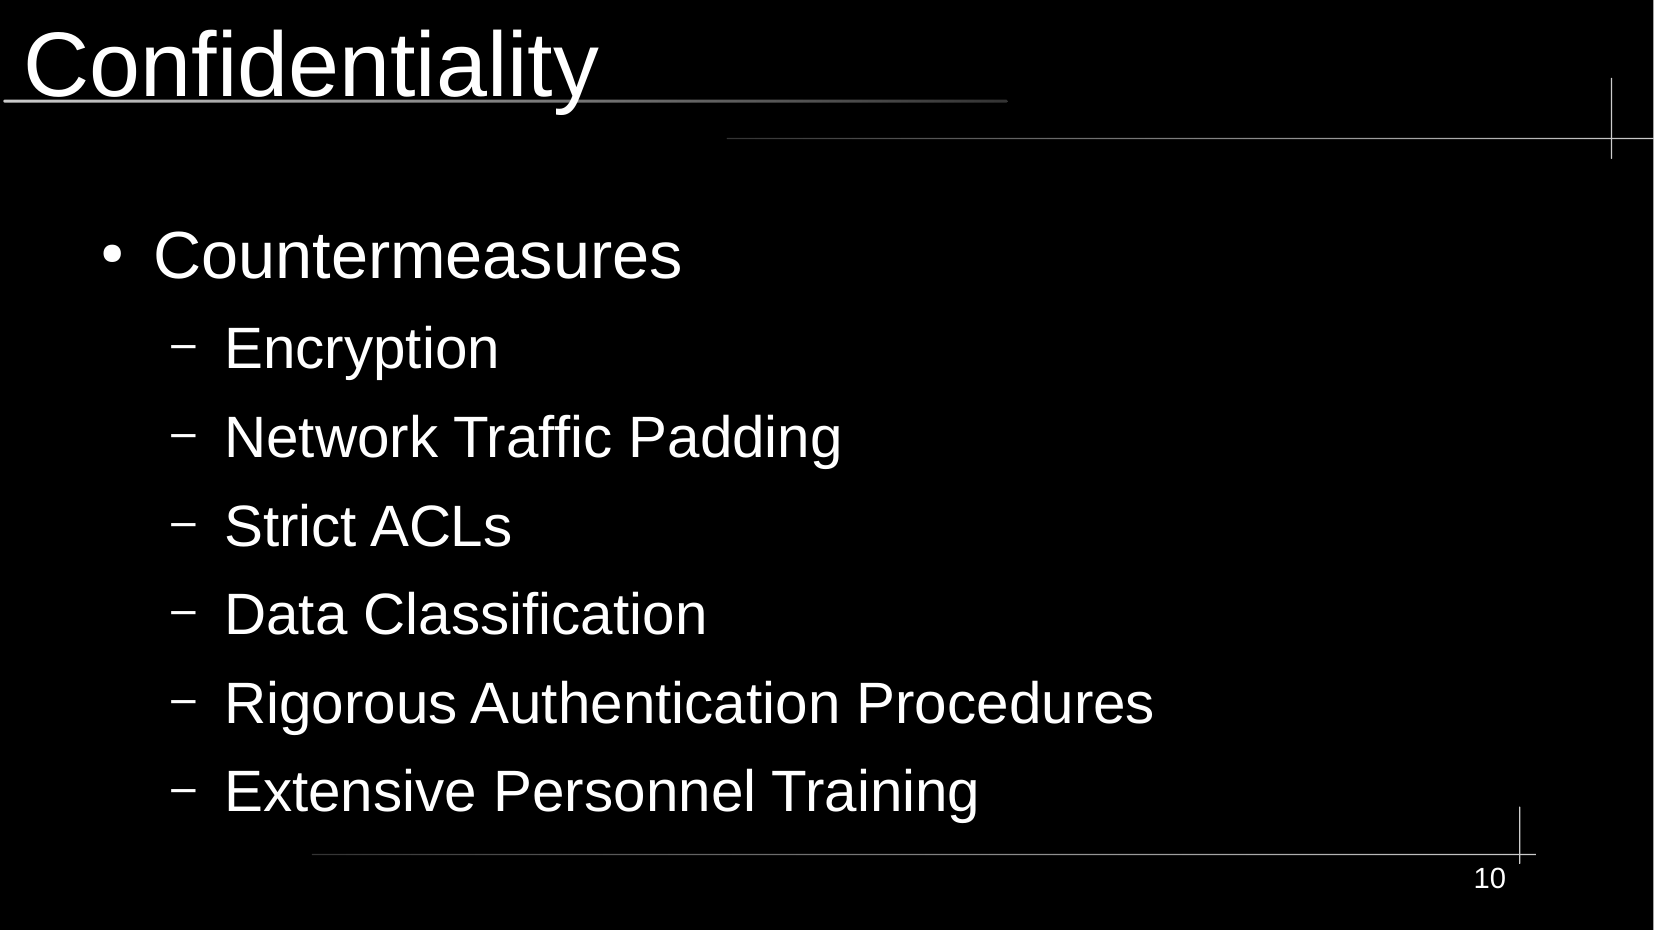

# Confidentiality
Countermeasures
Encryption
Network Traffic Padding
Strict ACLs
Data Classification
Rigorous Authentication Procedures
Extensive Personnel Training
10